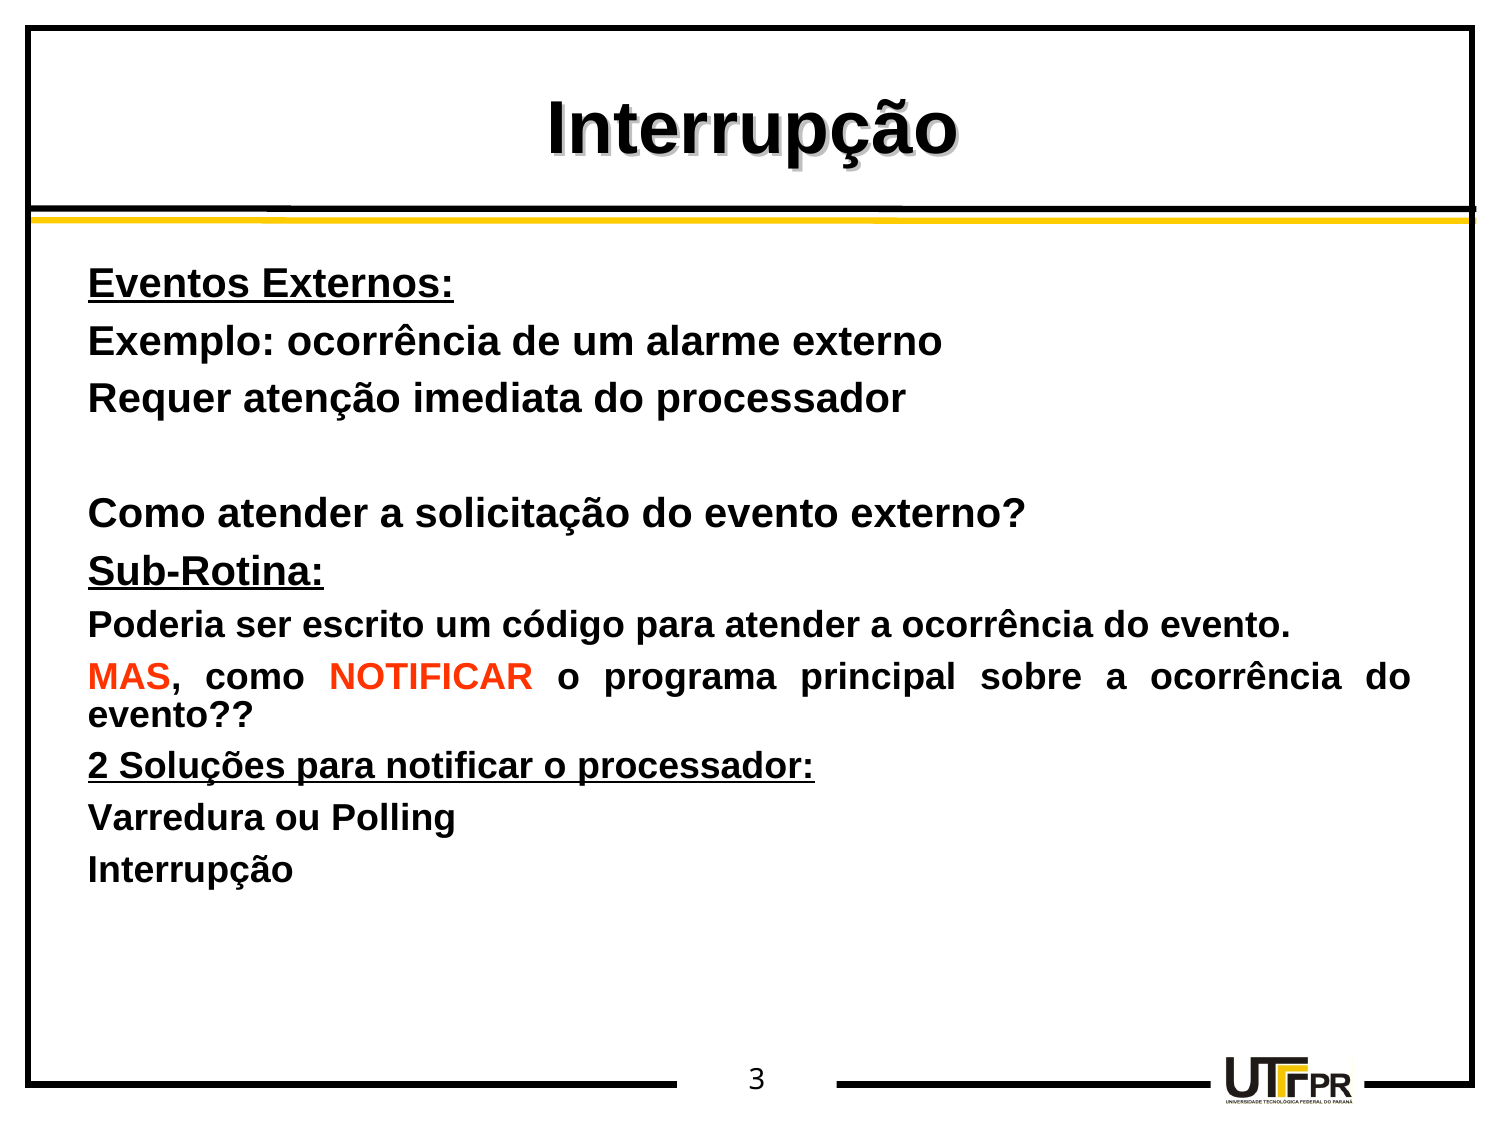

# Interrupção
Eventos Externos:
Exemplo: ocorrência de um alarme externo
Requer atenção imediata do processador
Como atender a solicitação do evento externo?
Sub-Rotina:
Poderia ser escrito um código para atender a ocorrência do evento.
MAS, como NOTIFICAR o programa principal sobre a ocorrência do evento??
2 Soluções para notificar o processador:
Varredura ou Polling
Interrupção